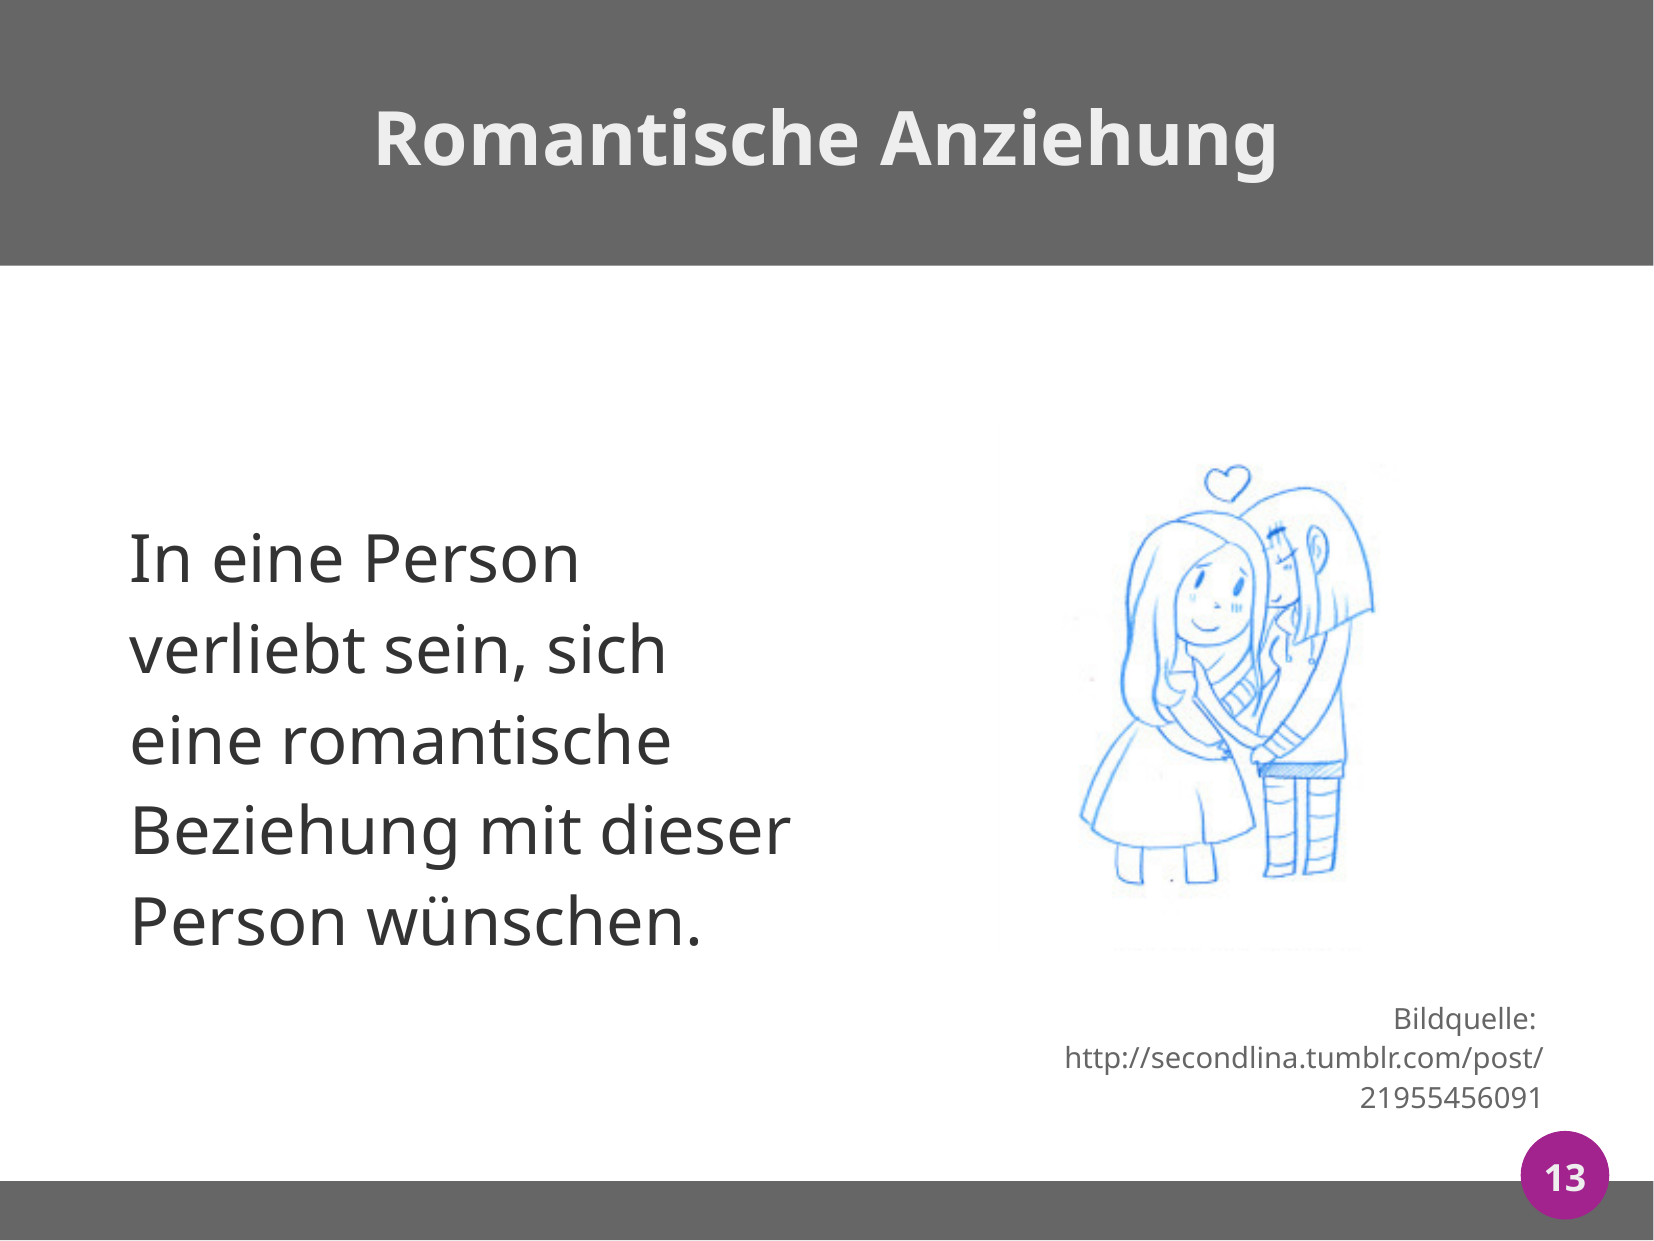

# Romantische Anziehung
In eine Person verliebt sein, sich eine romantische Beziehung mit dieser Person wünschen.
Bildquelle:
http://secondlina.tumblr.com/post/21955456091
13